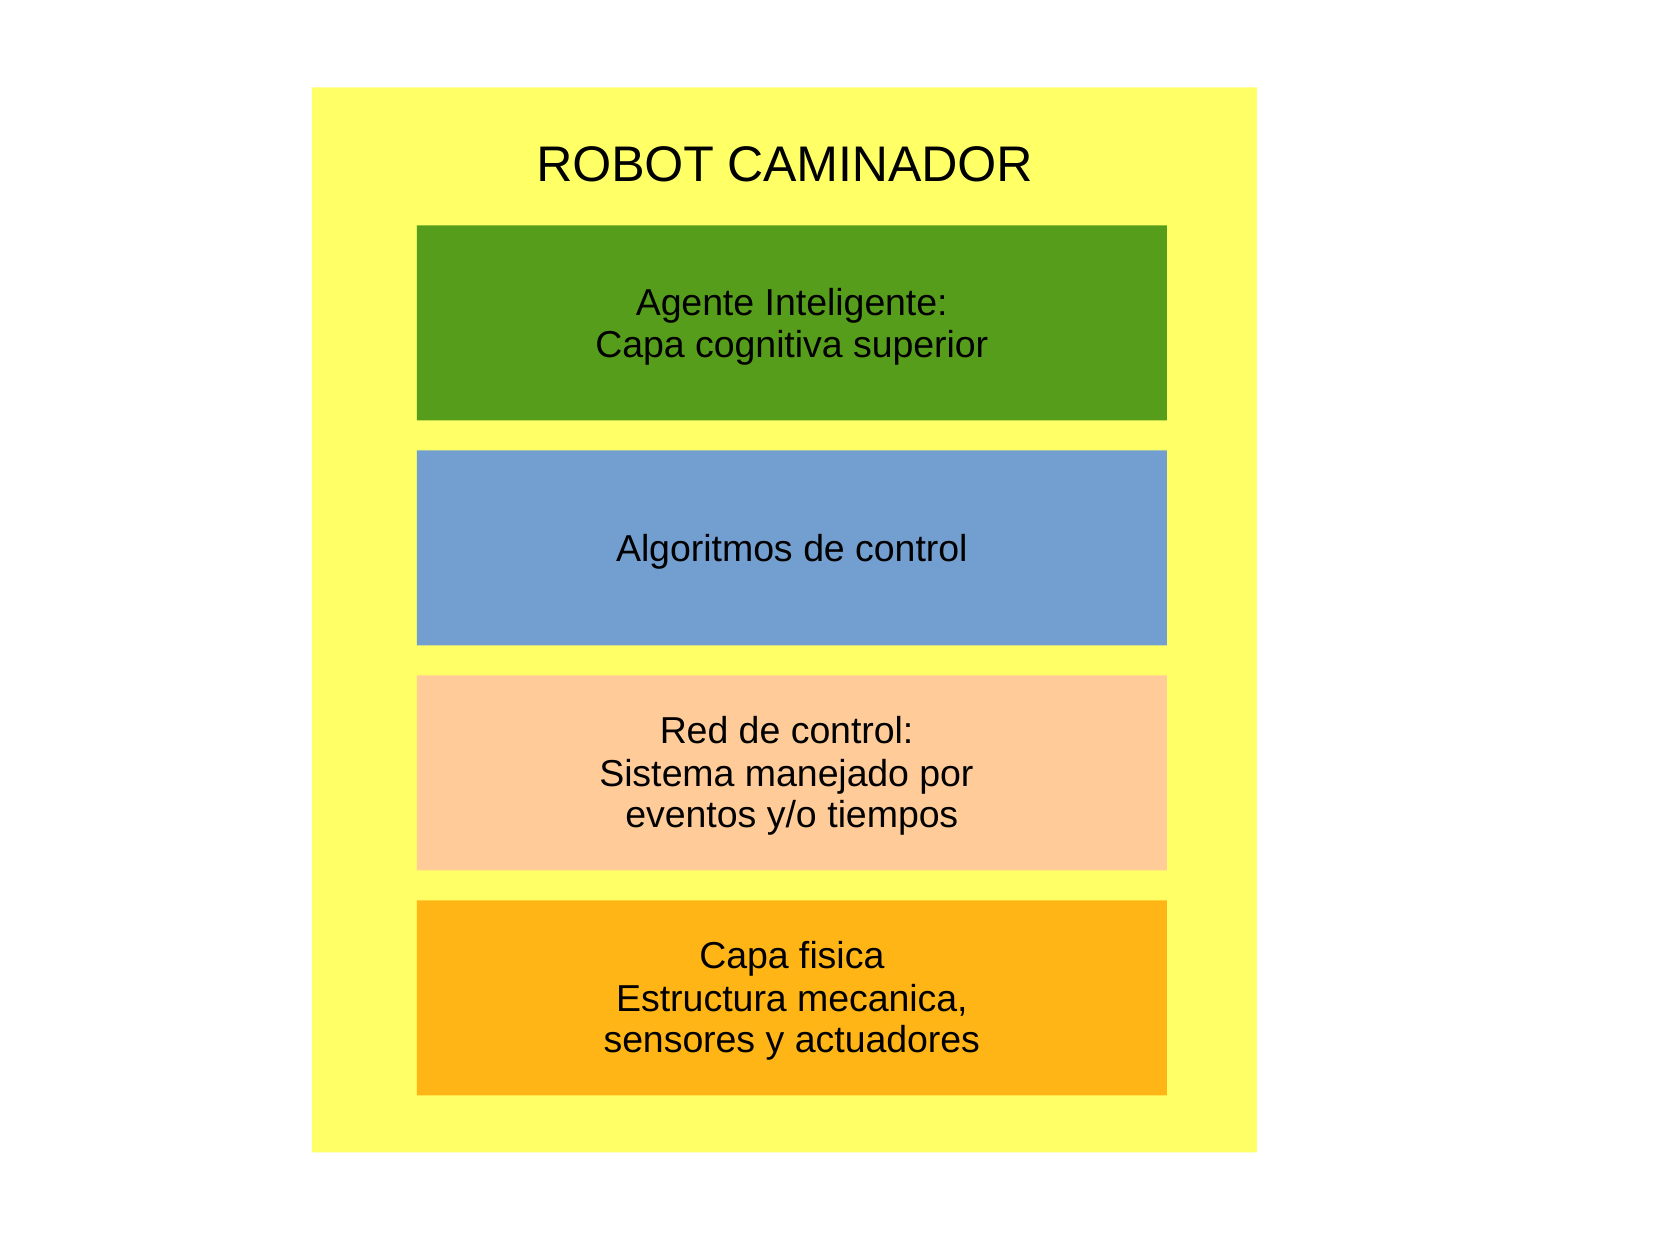

ROBOT CAMINADOR
Agente Inteligente:
Capa cognitiva superior
Algoritmos de control
Red de control:
Sistema manejado por
eventos y/o tiempos
Capa fisica
Estructura mecanica,
sensores y actuadores